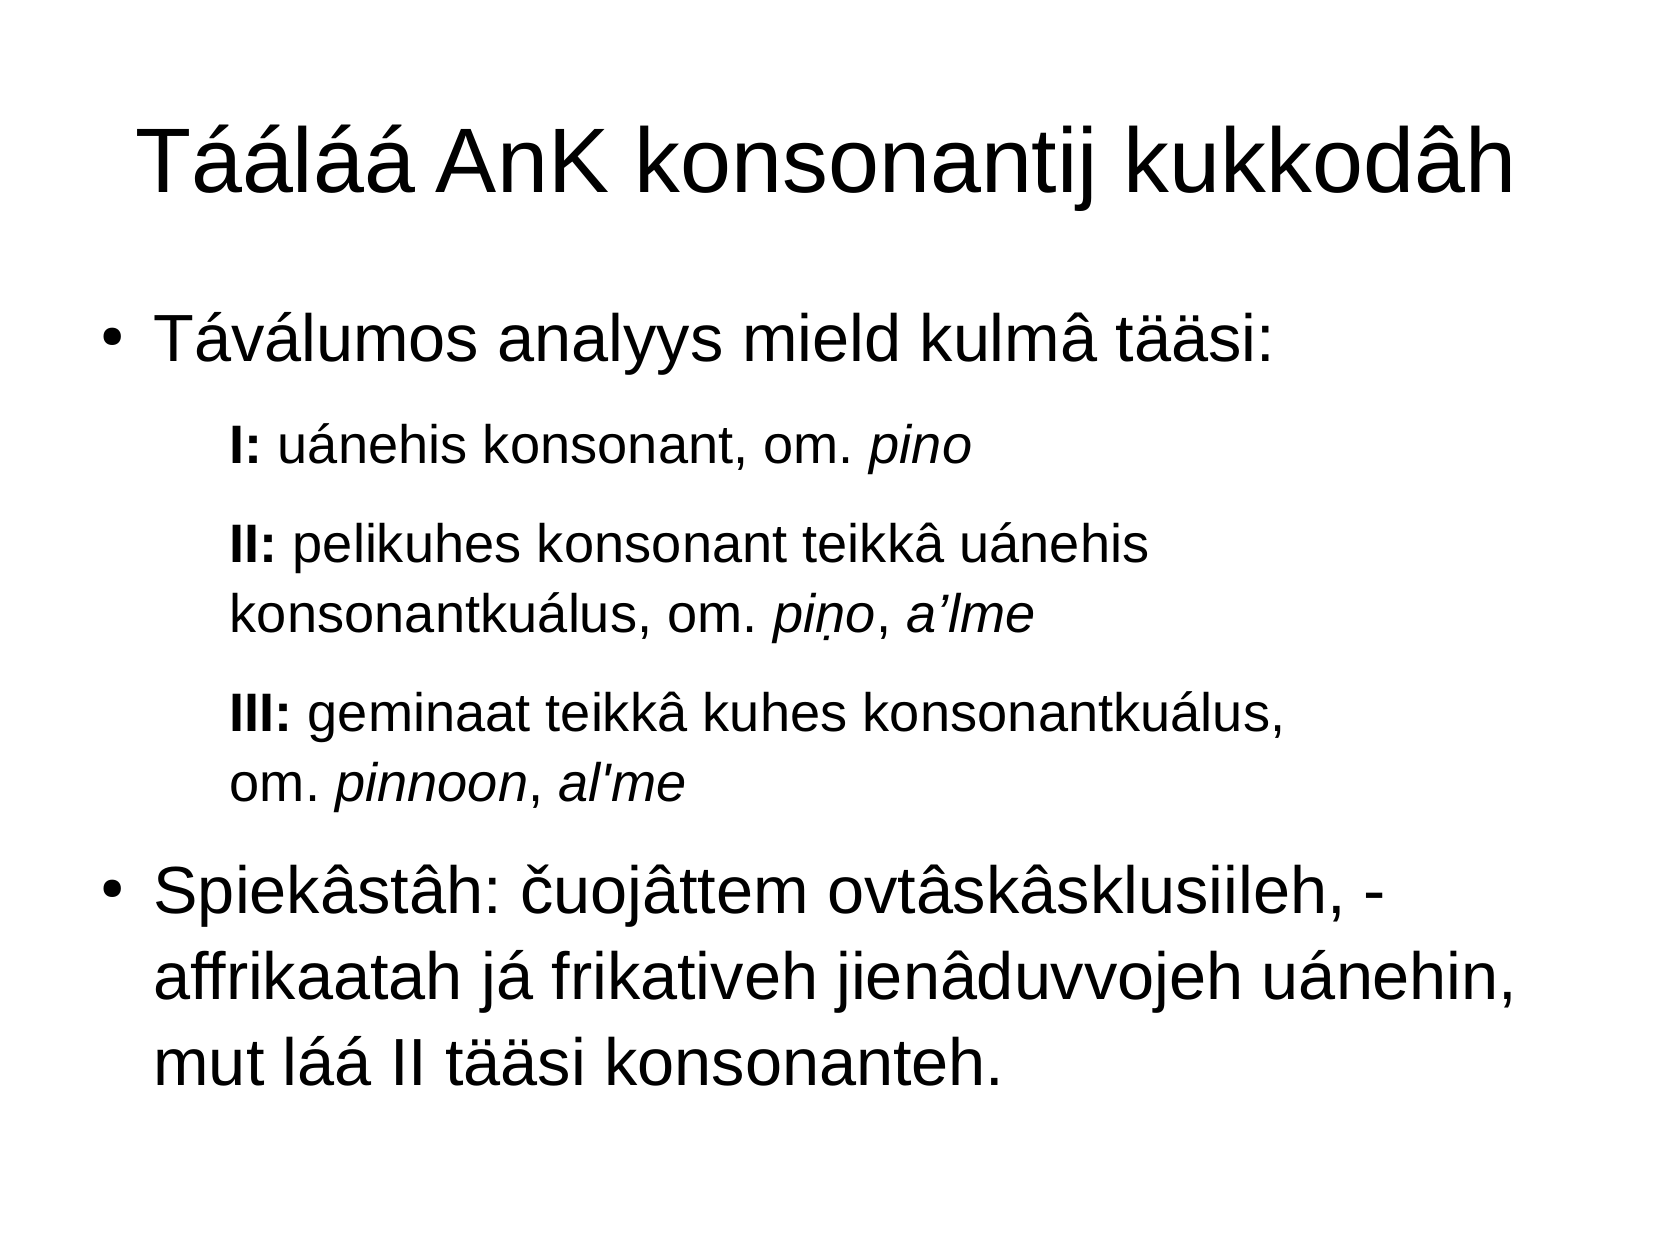

# Tááláá AnK konsonantij kukkodâh
Táválumos analyys mield kulmâ tääsi:
I: uánehis konsonant, om. pino
II: pelikuhes konsonant teikkâ uánehis konsonantkuálus, om. piṇo, a’lme
III: geminaat teikkâ kuhes konsonantkuálus,
om. pinnoon, al'me
Spiekâstâh: čuojâttem ovtâskâsklusiileh, -affrikaatah já frikativeh jienâduvvojeh uánehin, mut láá II tääsi konsonanteh.